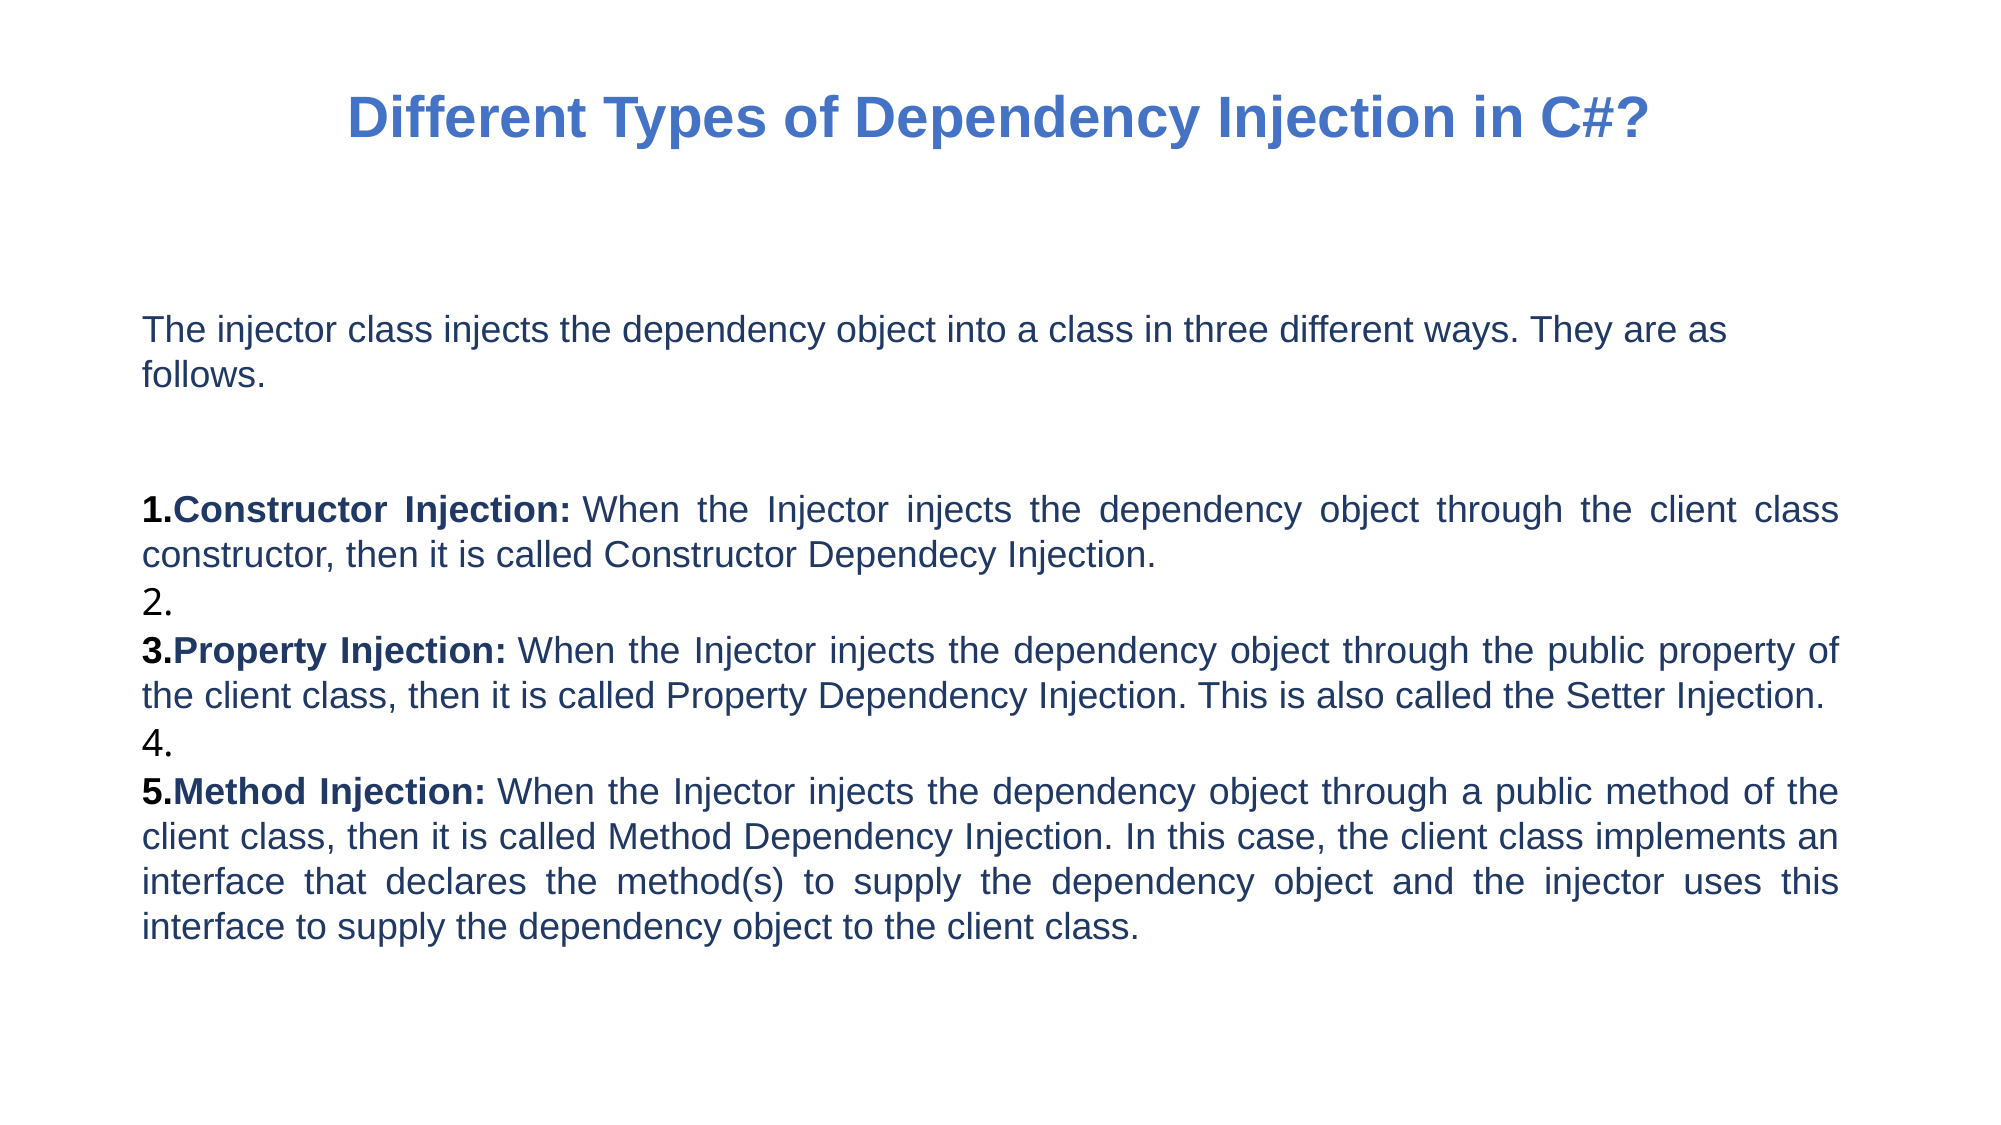

# Different Types of Dependency Injection in C#?
The injector class injects the dependency object into a class in three different ways. They are as follows.
Constructor Injection: When the Injector injects the dependency object through the client class constructor, then it is called Constructor Dependecy Injection.
Property Injection: When the Injector injects the dependency object through the public property of the client class, then it is called Property Dependency Injection. This is also called the Setter Injection.
Method Injection: When the Injector injects the dependency object through a public method of the client class, then it is called Method Dependency Injection. In this case, the client class implements an interface that declares the method(s) to supply the dependency object and the injector uses this interface to supply the dependency object to the client class.